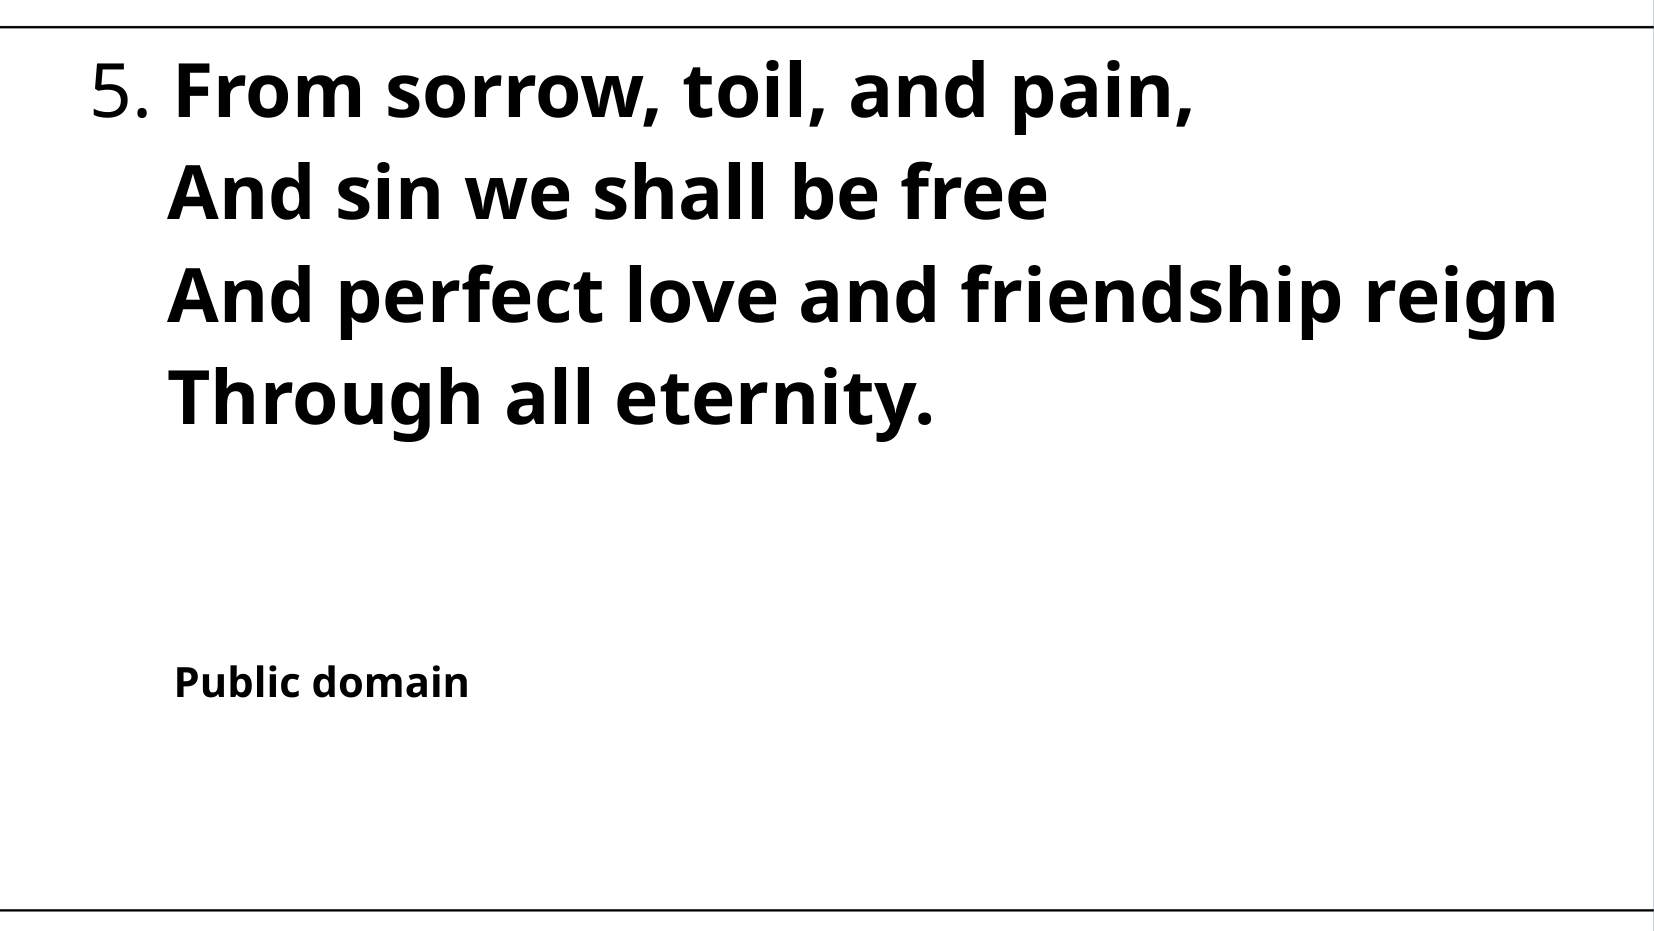

5. From sorrow, toil, and pain,
 And sin we shall be free
 And perfect love and friendship reign
 Through all eternity.
 Public domain